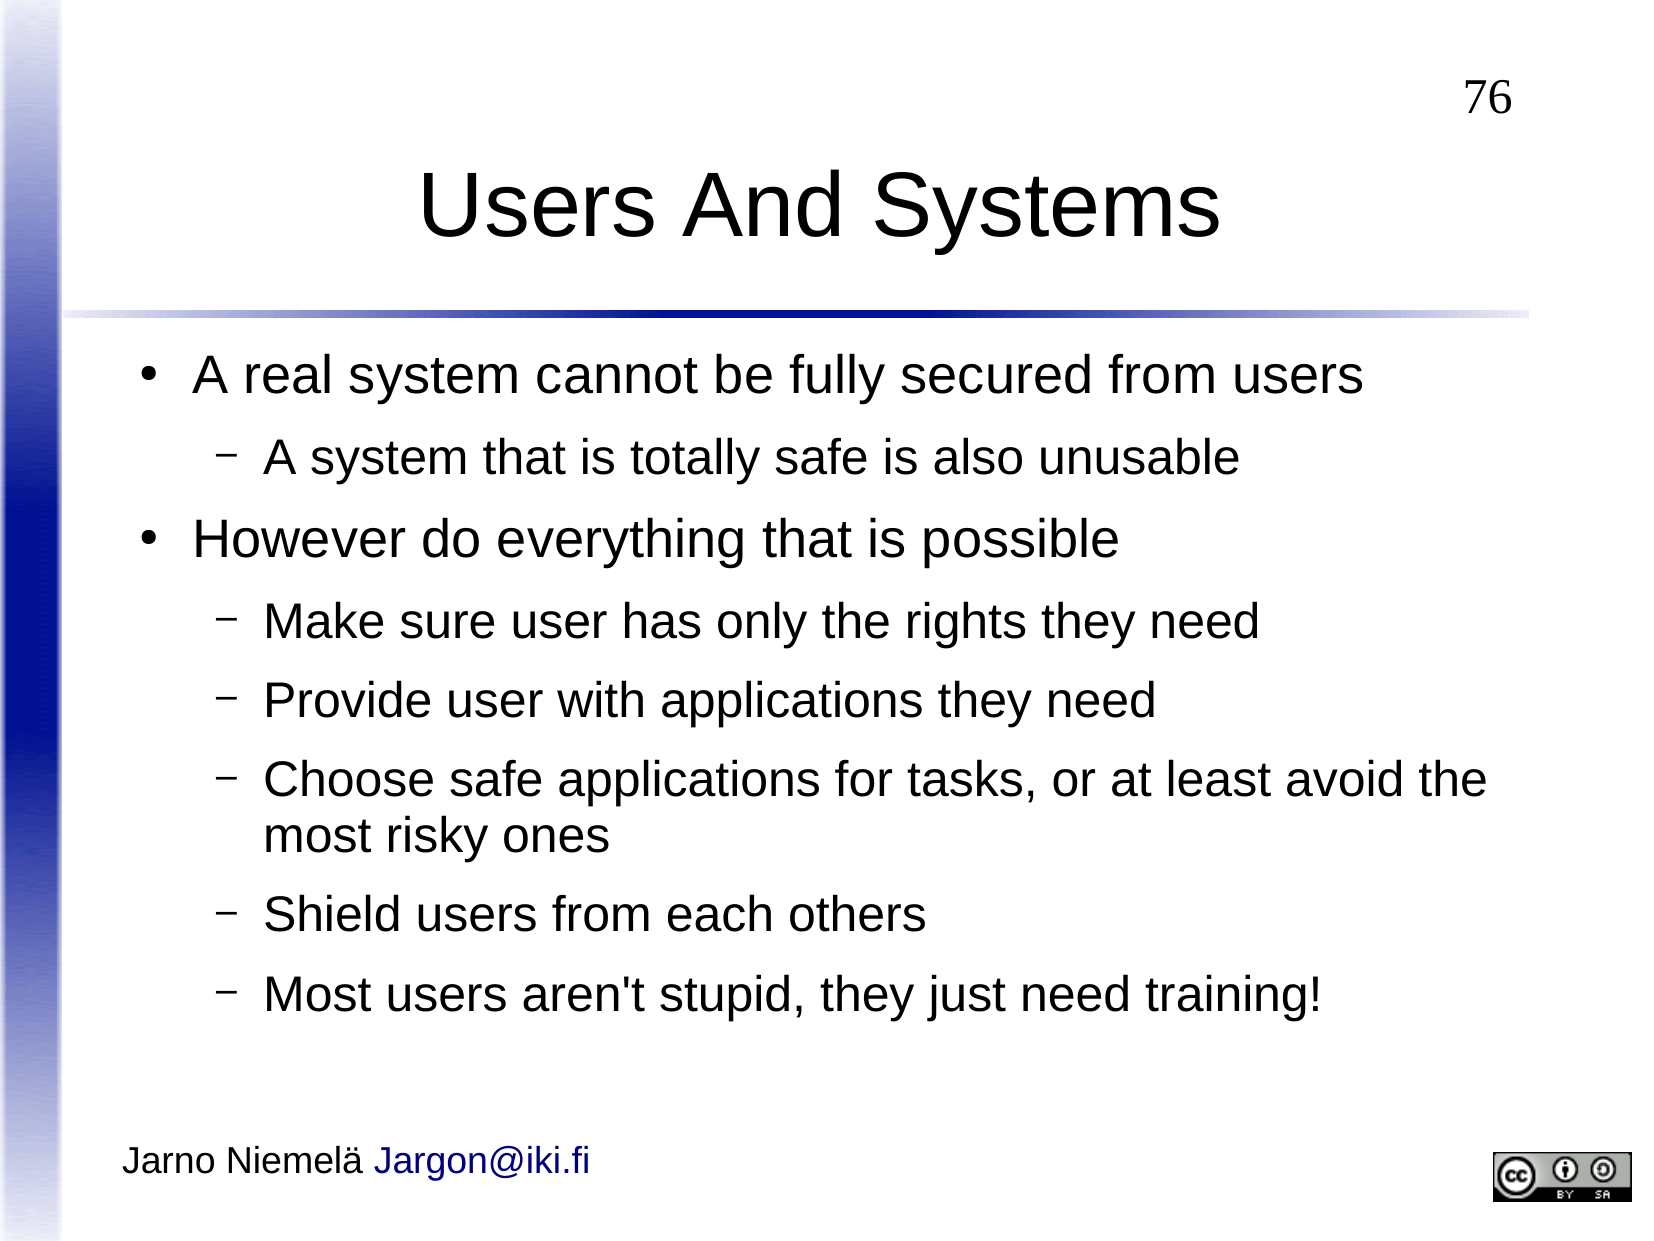

# Users And Systems
A real system cannot be fully secured from users
A system that is totally safe is also unusable
However do everything that is possible
Make sure user has only the rights they need
Provide user with applications they need
Choose safe applications for tasks, or at least avoid the most risky ones
Shield users from each others
Most users aren't stupid, they just need training!